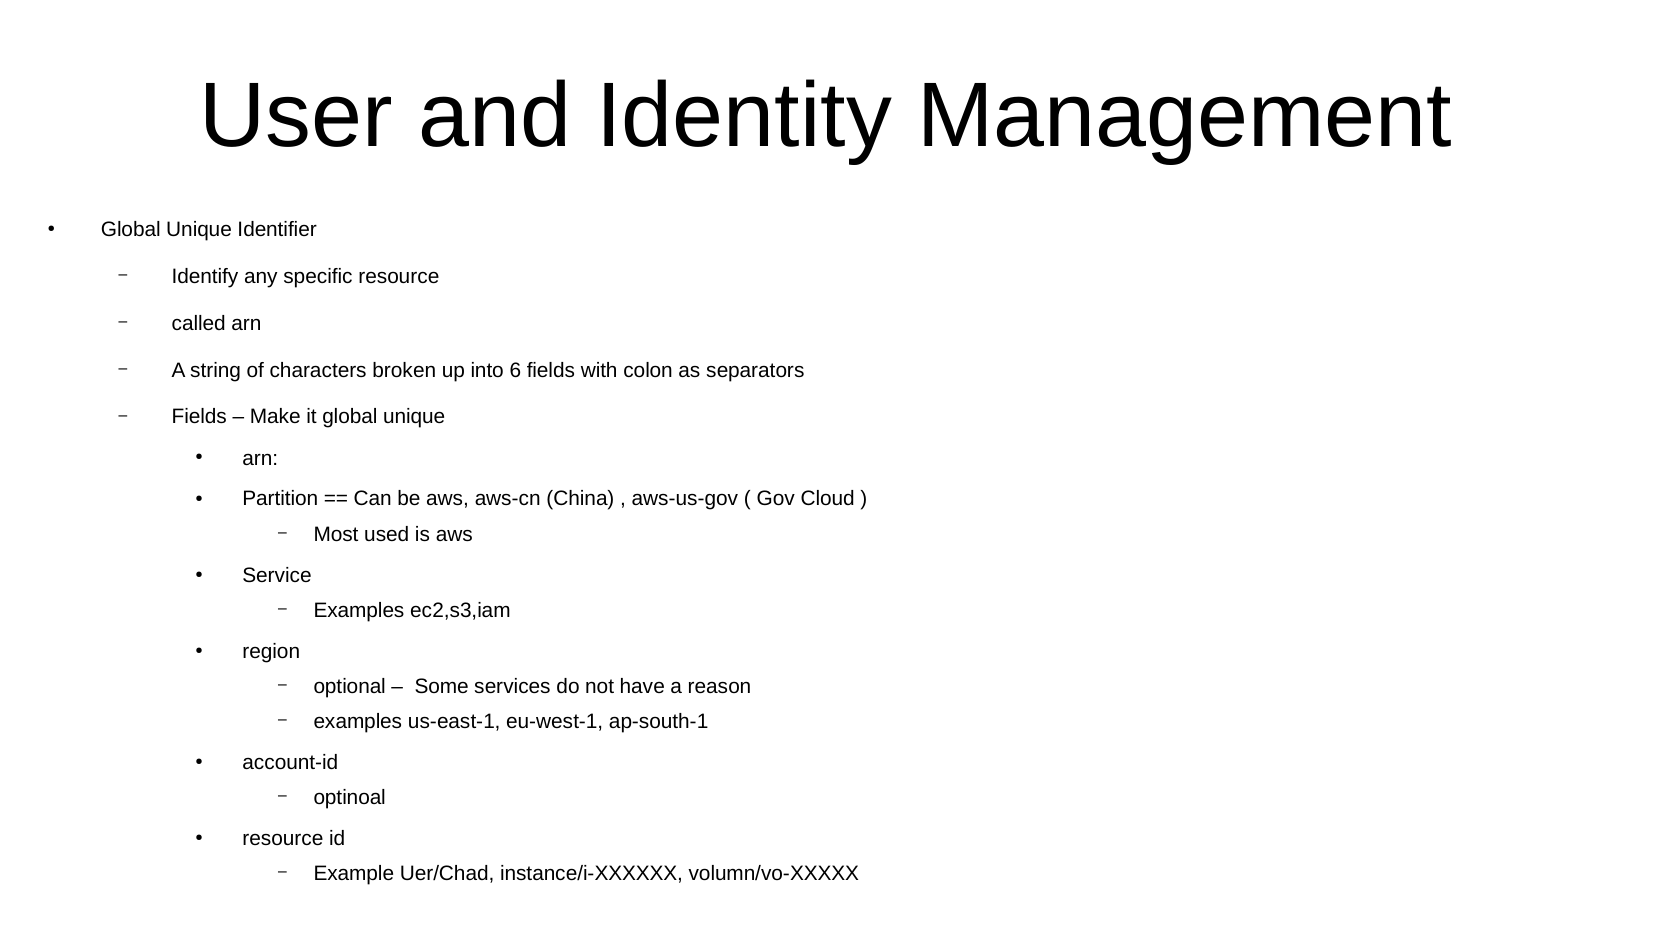

# User and Identity Management
Global Unique Identifier
Identify any specific resource
called arn
A string of characters broken up into 6 fields with colon as separators
Fields – Make it global unique
arn:
Partition == Can be aws, aws-cn (China) , aws-us-gov ( Gov Cloud )
Most used is aws
Service
Examples ec2,s3,iam
region
optional – Some services do not have a reason
examples us-east-1, eu-west-1, ap-south-1
account-id
optinoal
resource id
Example Uer/Chad, instance/i-XXXXXX, volumn/vo-XXXXX